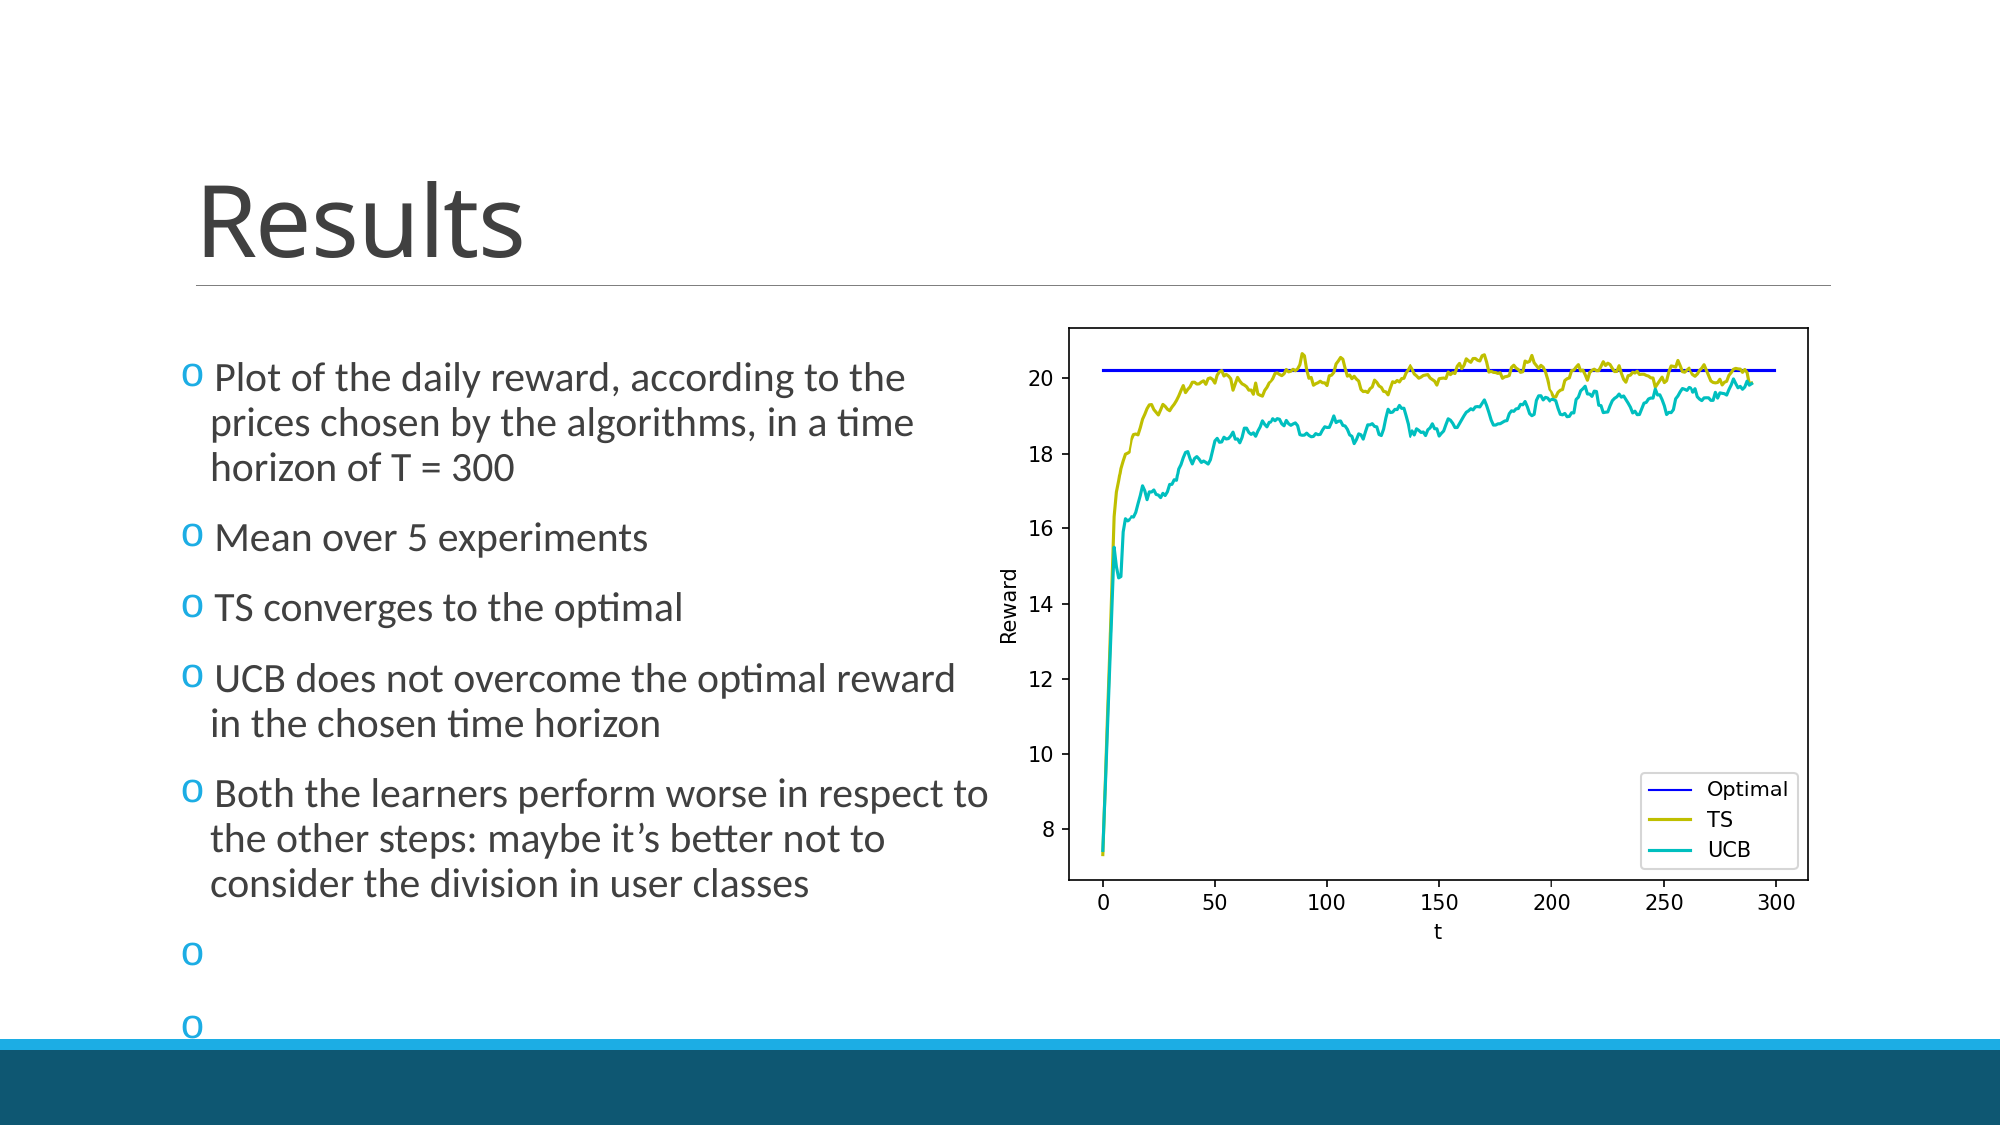

# Results
 Plot of the daily reward, according to the prices chosen by the algorithms, in a time horizon of T = 300
 Mean over 5 experiments
 TS converges to the optimal
 UCB does not overcome the optimal reward in the chosen time horizon
 Both the learners perform worse in respect to the other steps: maybe it’s better not to consider the division in user classes